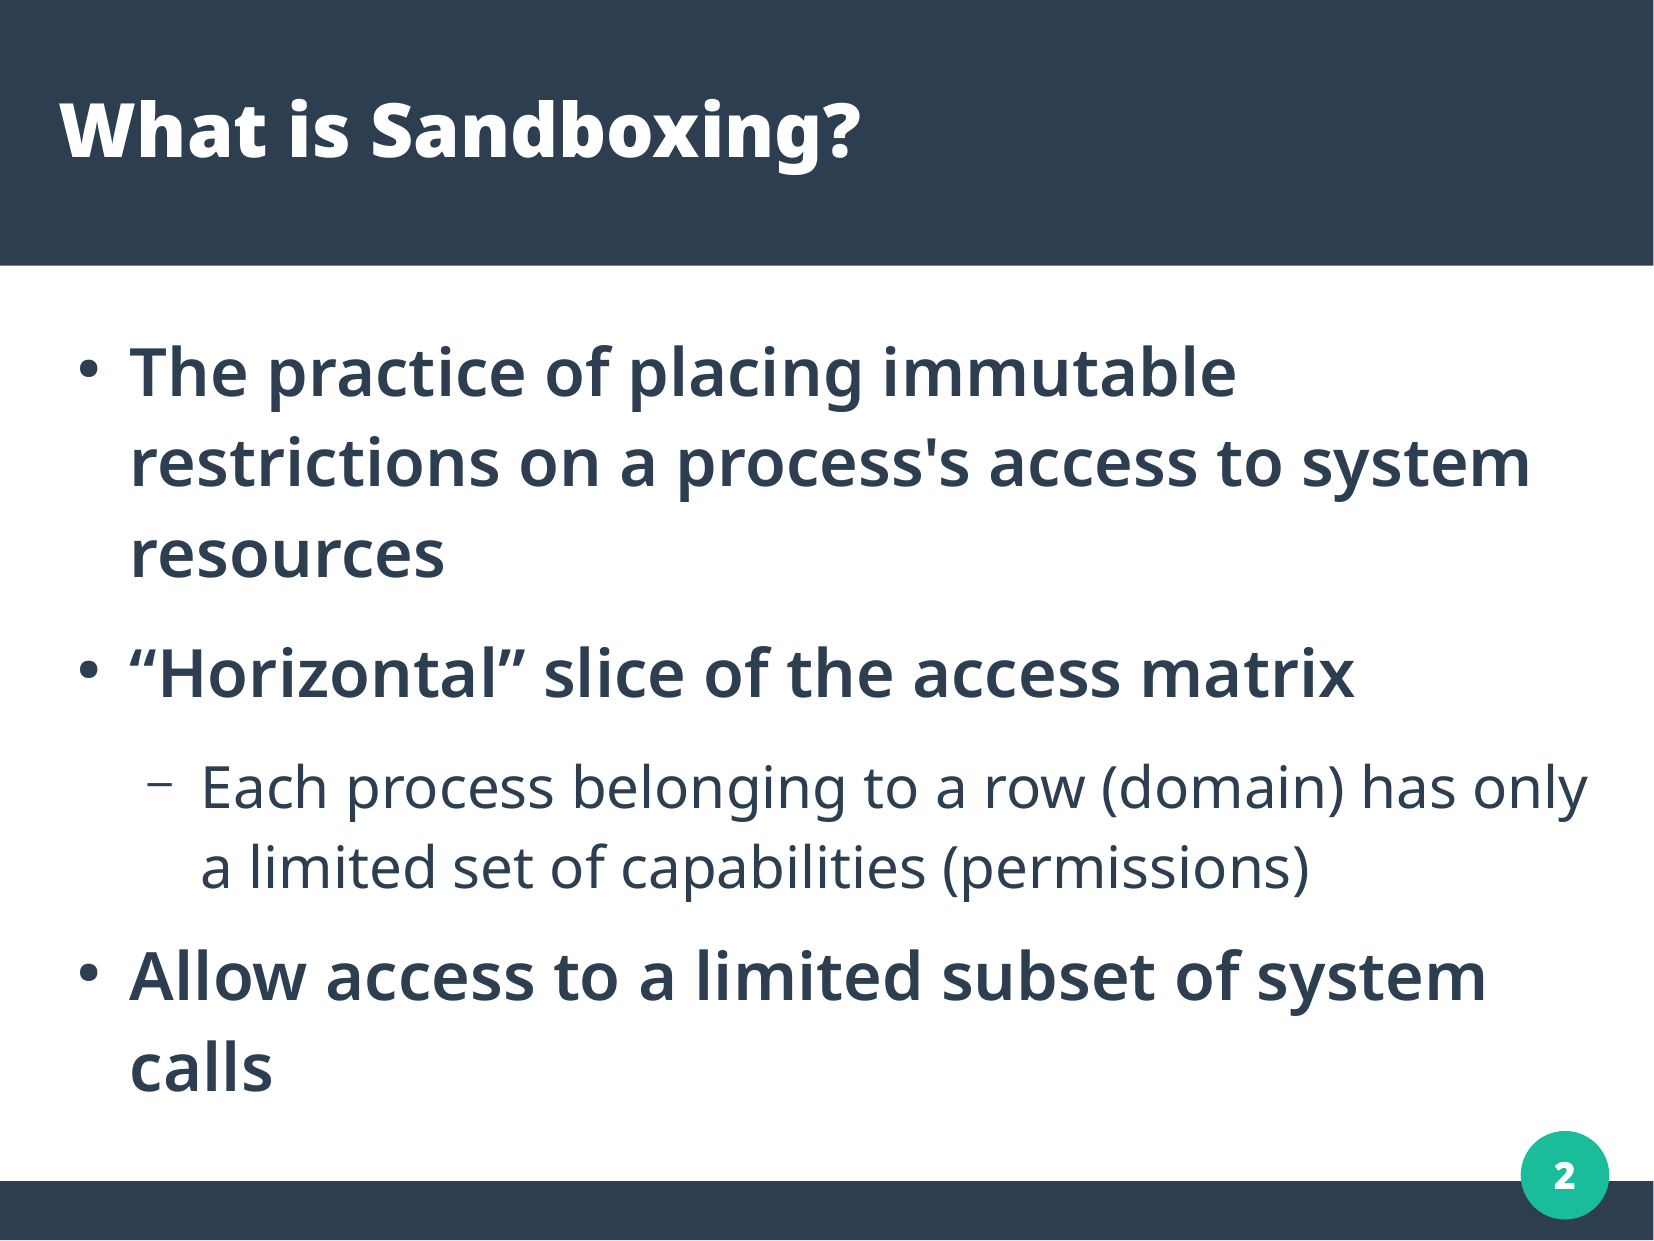

# What is Sandboxing?
The practice of placing immutable restrictions on a process's access to system resources
“Horizontal” slice of the access matrix
Each process belonging to a row (domain) has only a limited set of capabilities (permissions)
Allow access to a limited subset of system calls
2